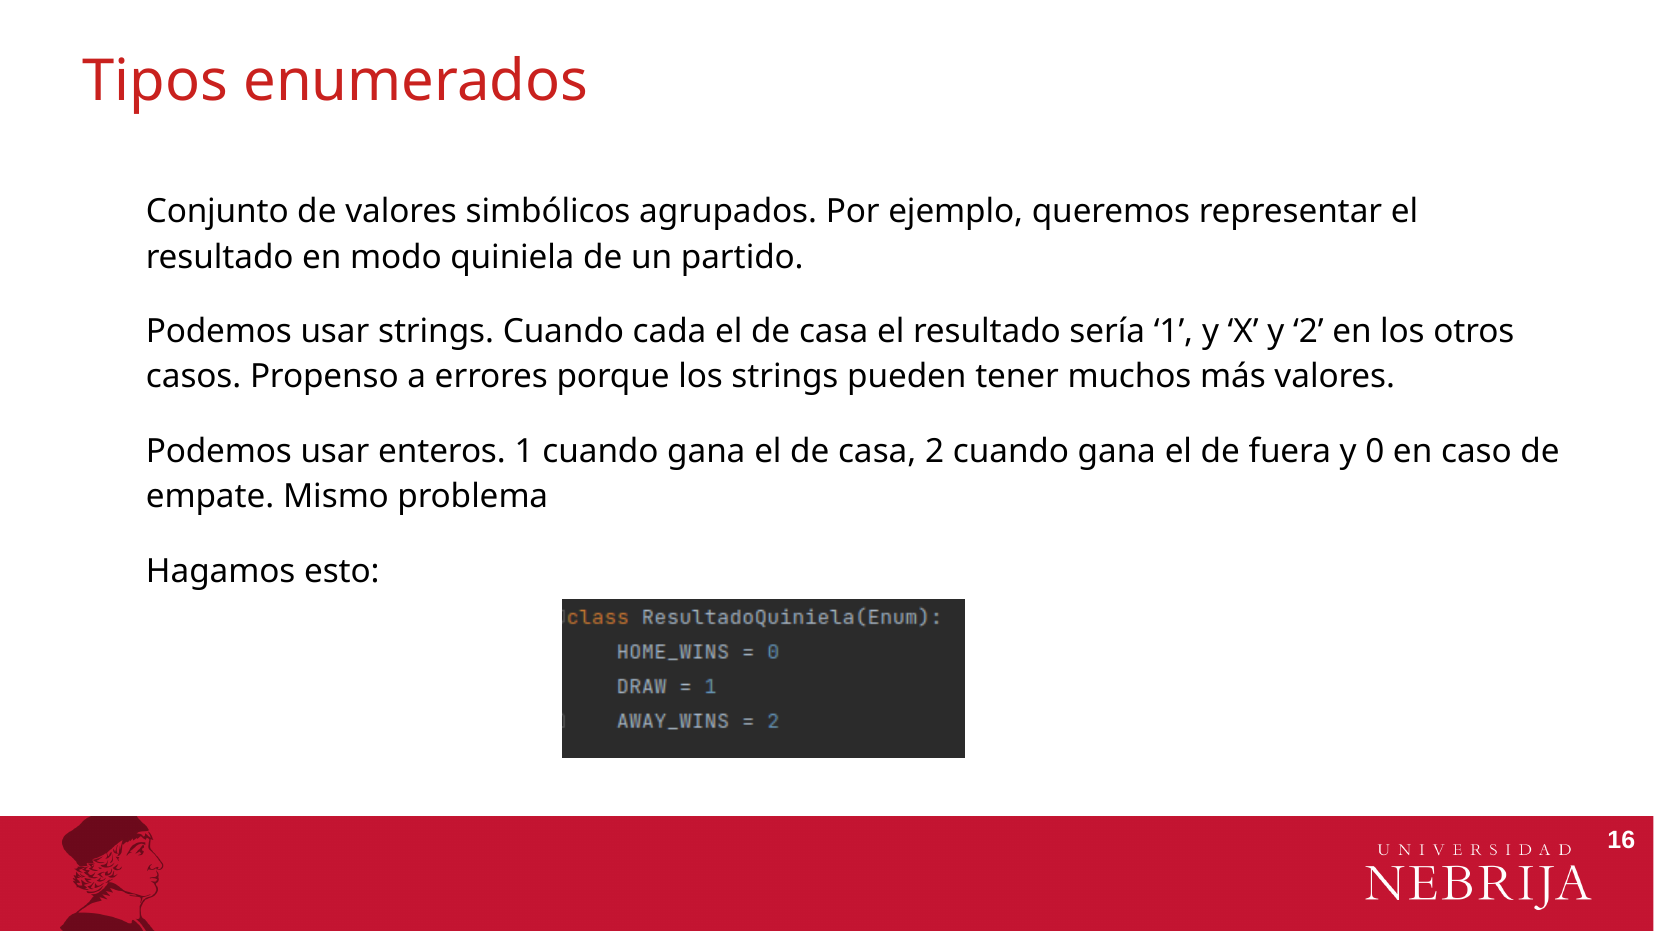

# Tipos enumerados
Conjunto de valores simbólicos agrupados. Por ejemplo, queremos representar el resultado en modo quiniela de un partido.
Podemos usar strings. Cuando cada el de casa el resultado sería ‘1’, y ‘X’ y ‘2’ en los otros casos. Propenso a errores porque los strings pueden tener muchos más valores.
Podemos usar enteros. 1 cuando gana el de casa, 2 cuando gana el de fuera y 0 en caso de empate. Mismo problema
Hagamos esto: